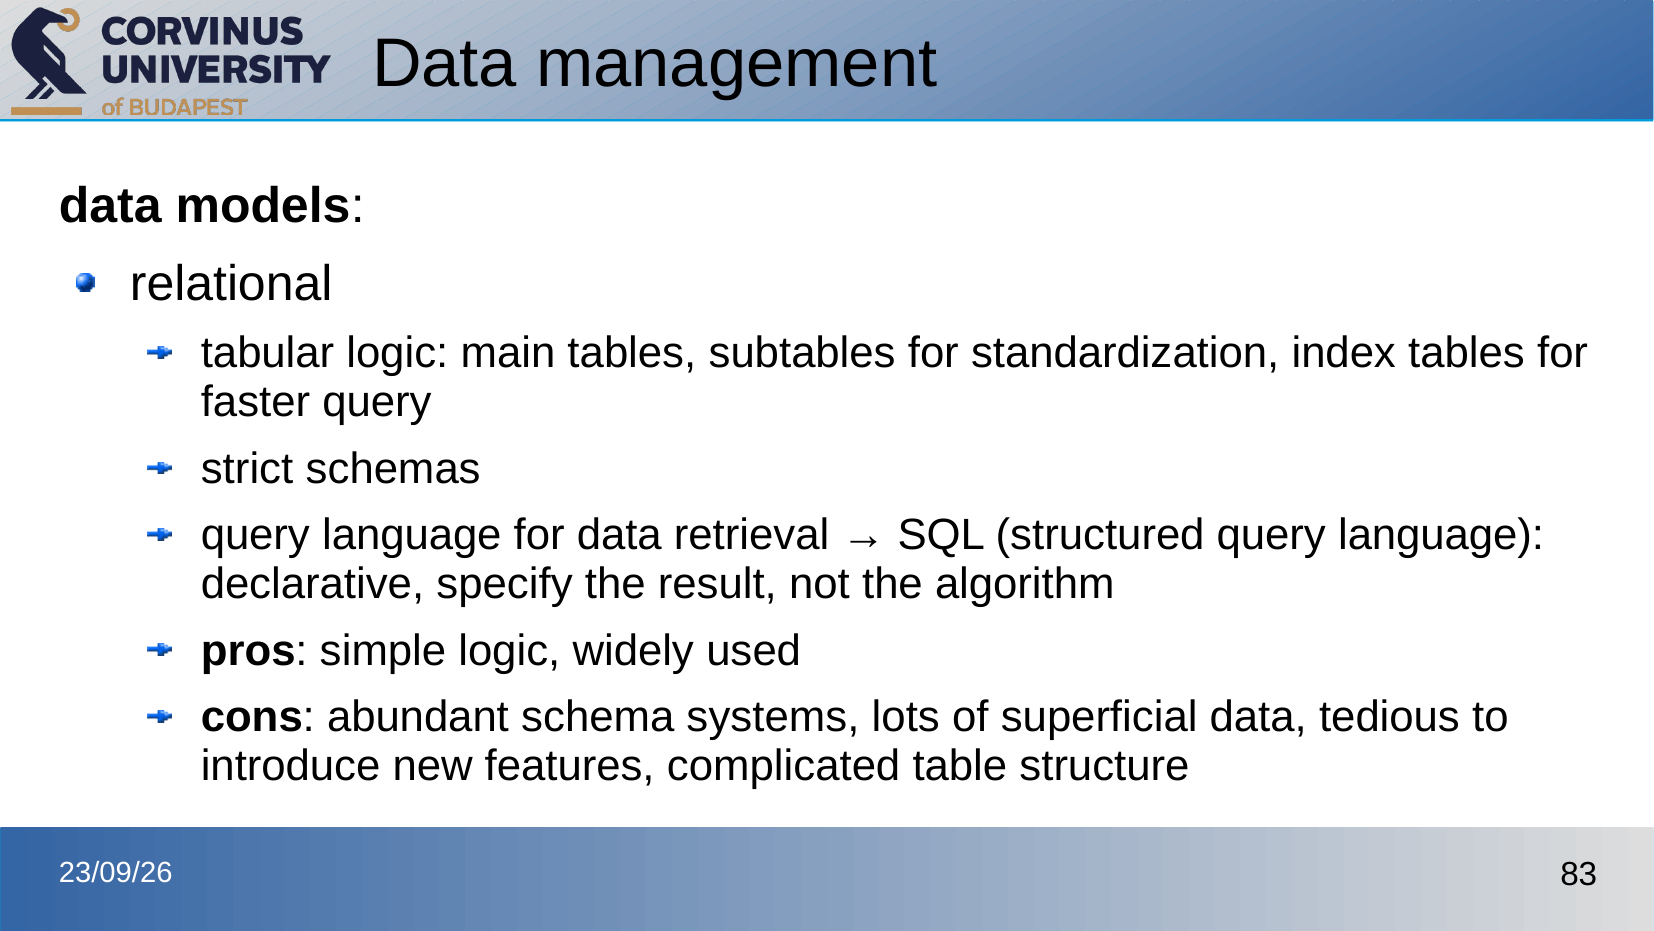

# Data management
data models:
relational
tabular logic: main tables, subtables for standardization, index tables for faster query
strict schemas
query language for data retrieval → SQL (structured query language): declarative, specify the result, not the algorithm
pros: simple logic, widely used
cons: abundant schema systems, lots of superficial data, tedious to introduce new features, complicated table structure